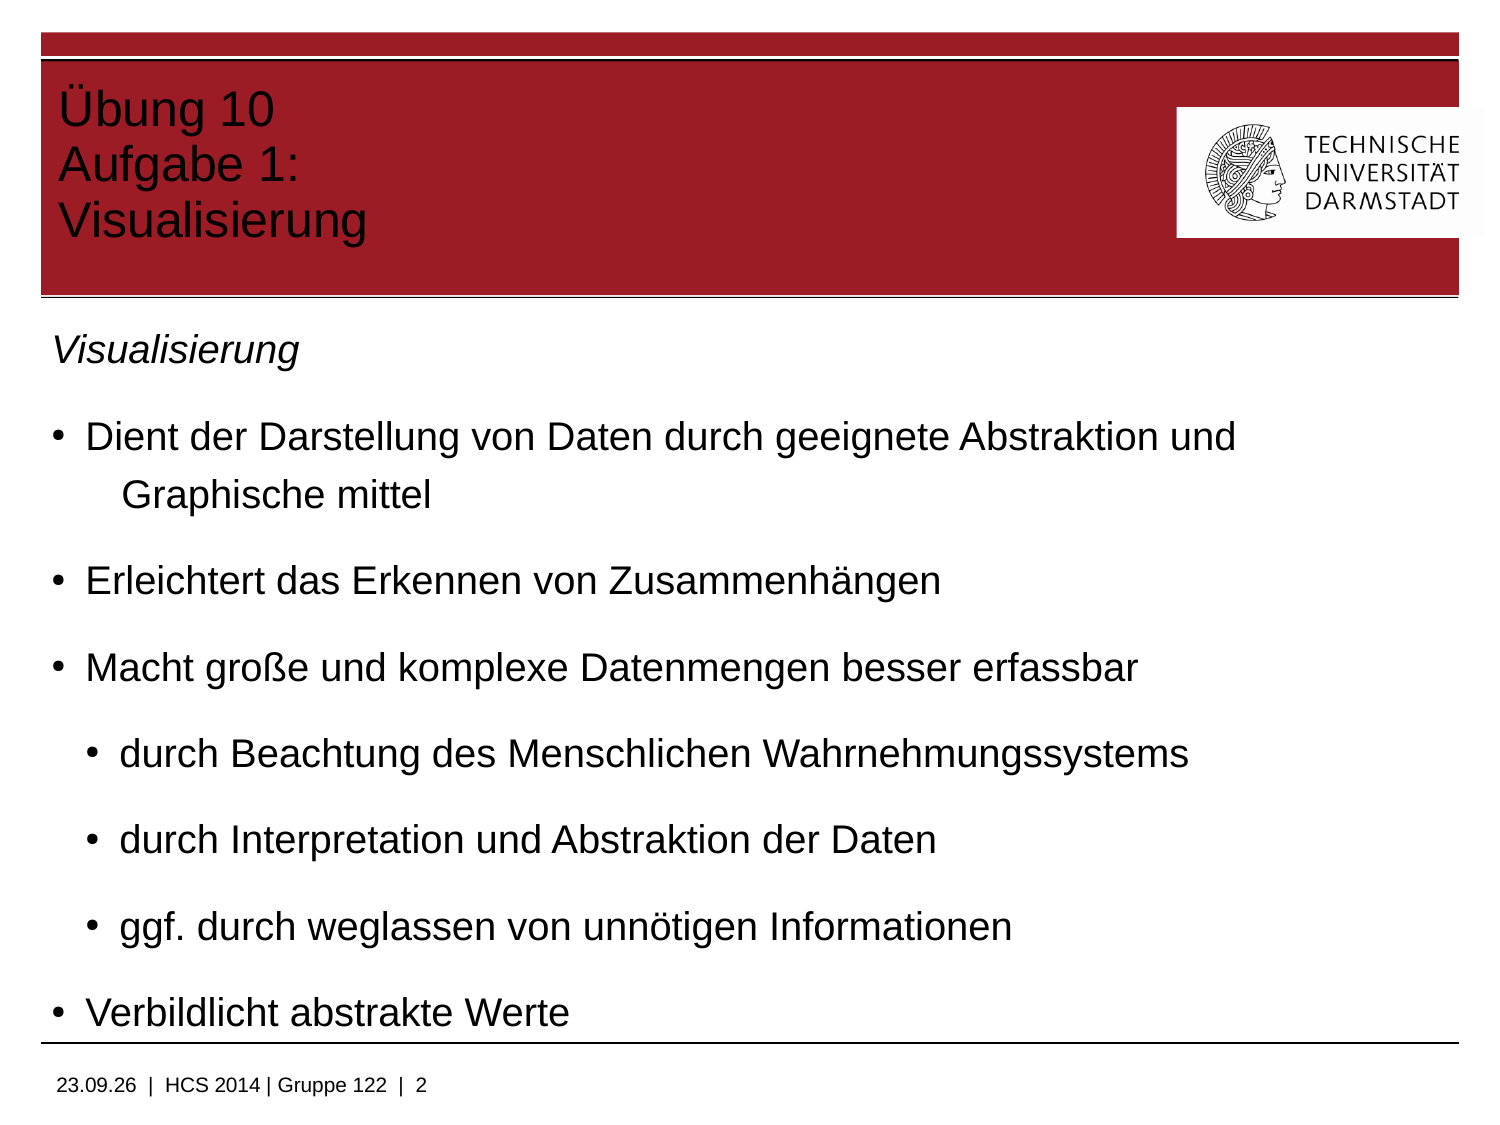

# Übung 10 Aufgabe 1: Visualisierung
Visualisierung
Dient der Darstellung von Daten durch geeignete Abstraktion und Graphische mittel
Erleichtert das Erkennen von Zusammenhängen
Macht große und komplexe Datenmengen besser erfassbar
durch Beachtung des Menschlichen Wahrnehmungssystems
durch Interpretation und Abstraktion der Daten
ggf. durch weglassen von unnötigen Informationen
Verbildlicht abstrakte Werte